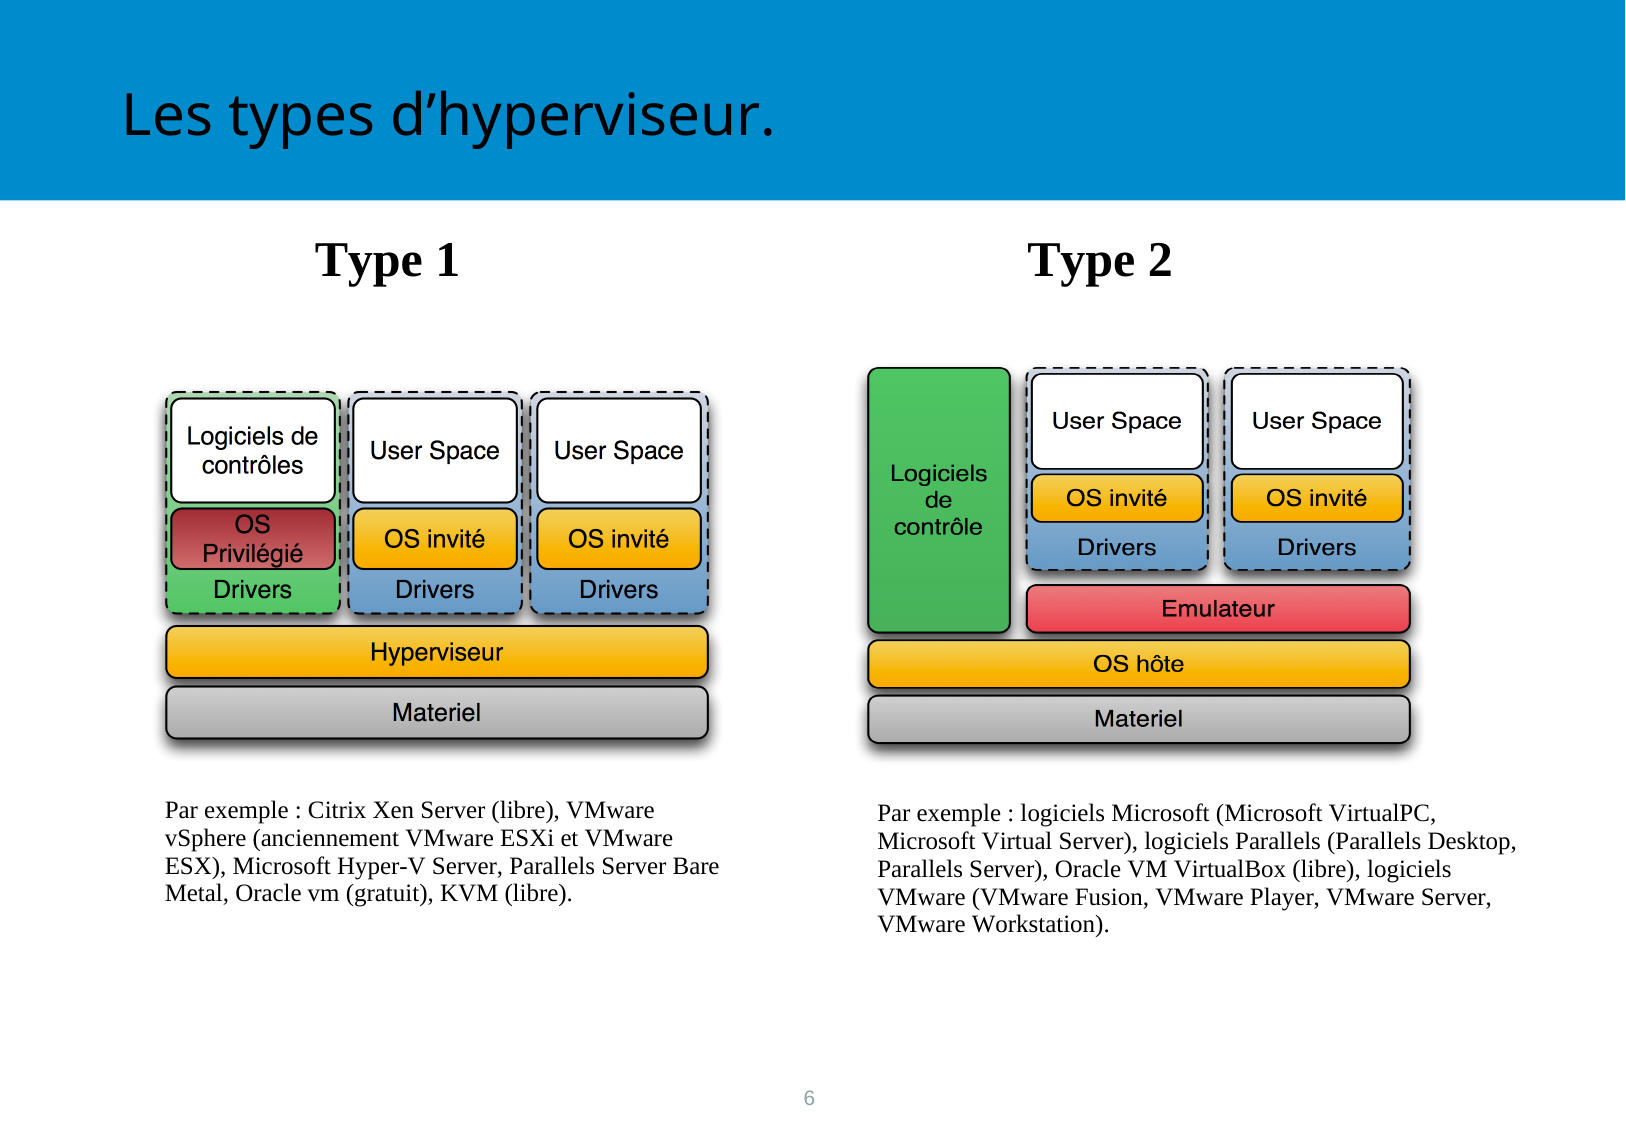

# Les types d’hyperviseur.
 Type 1				Type 2
Par exemple : Citrix Xen Server (libre), VMware vSphere (anciennement VMware ESXi et VMware ESX), Microsoft Hyper-V Server, Parallels Server Bare Metal, Oracle vm (gratuit), KVM (libre).
Par exemple : logiciels Microsoft (Microsoft VirtualPC, Microsoft Virtual Server), logiciels Parallels (Parallels Desktop, Parallels Server), Oracle VM VirtualBox (libre), logiciels VMware (VMware Fusion, VMware Player, VMware Server, VMware Workstation).